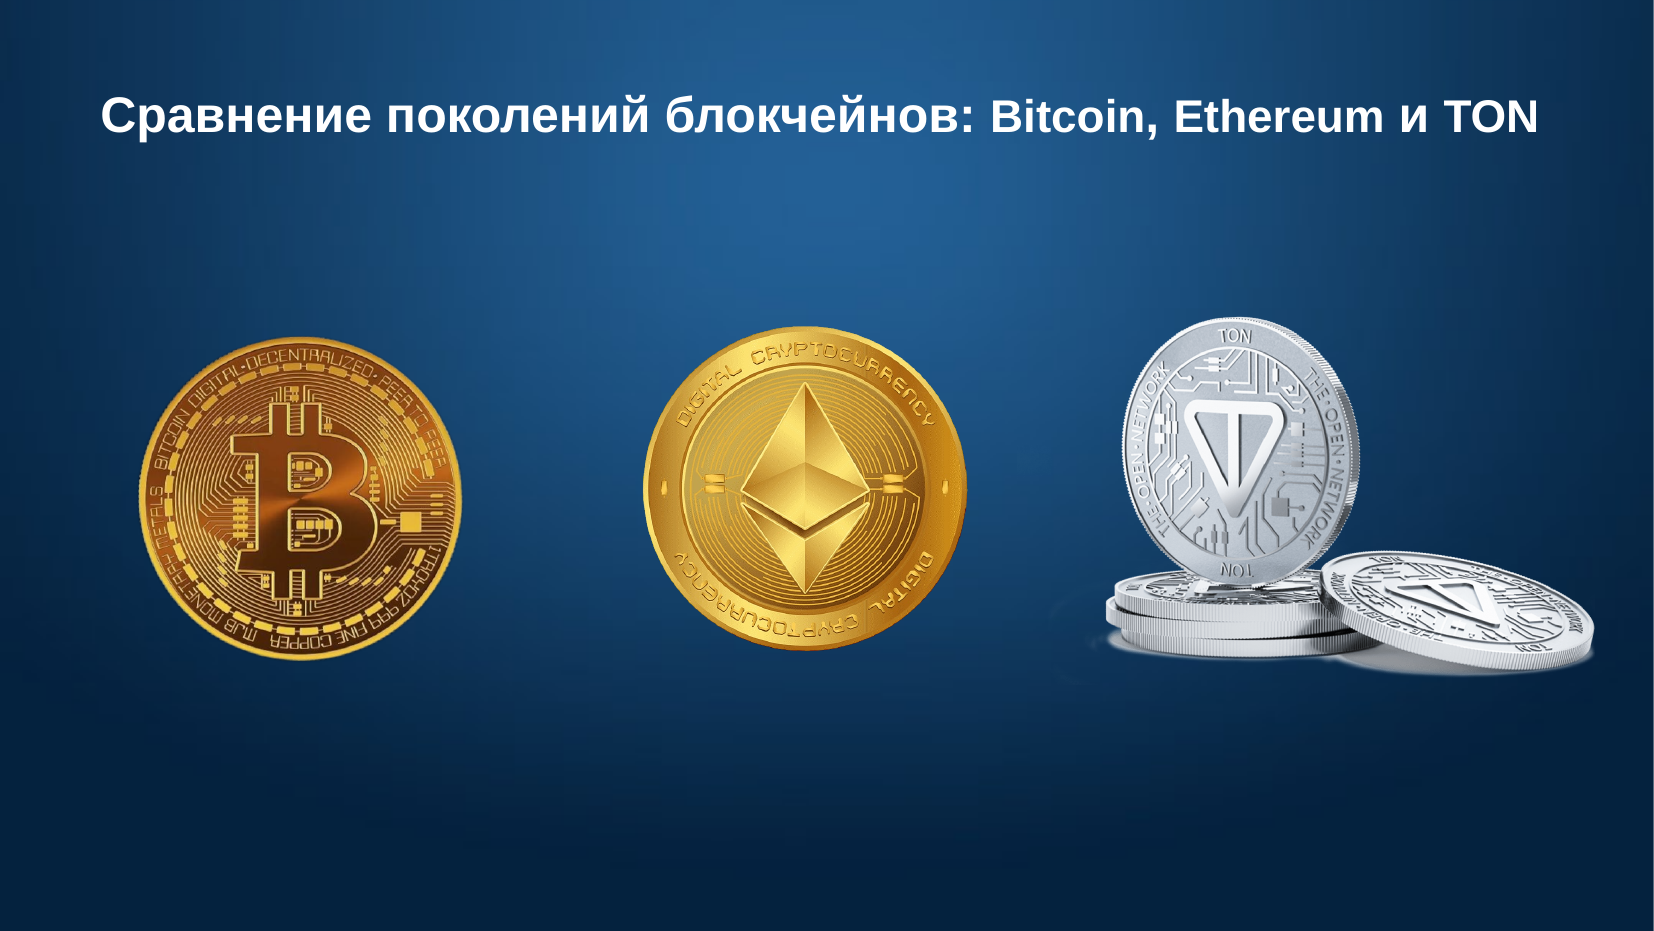

# Сравнение поколений блокчейнов: Bitcoin, Ethereum и TON